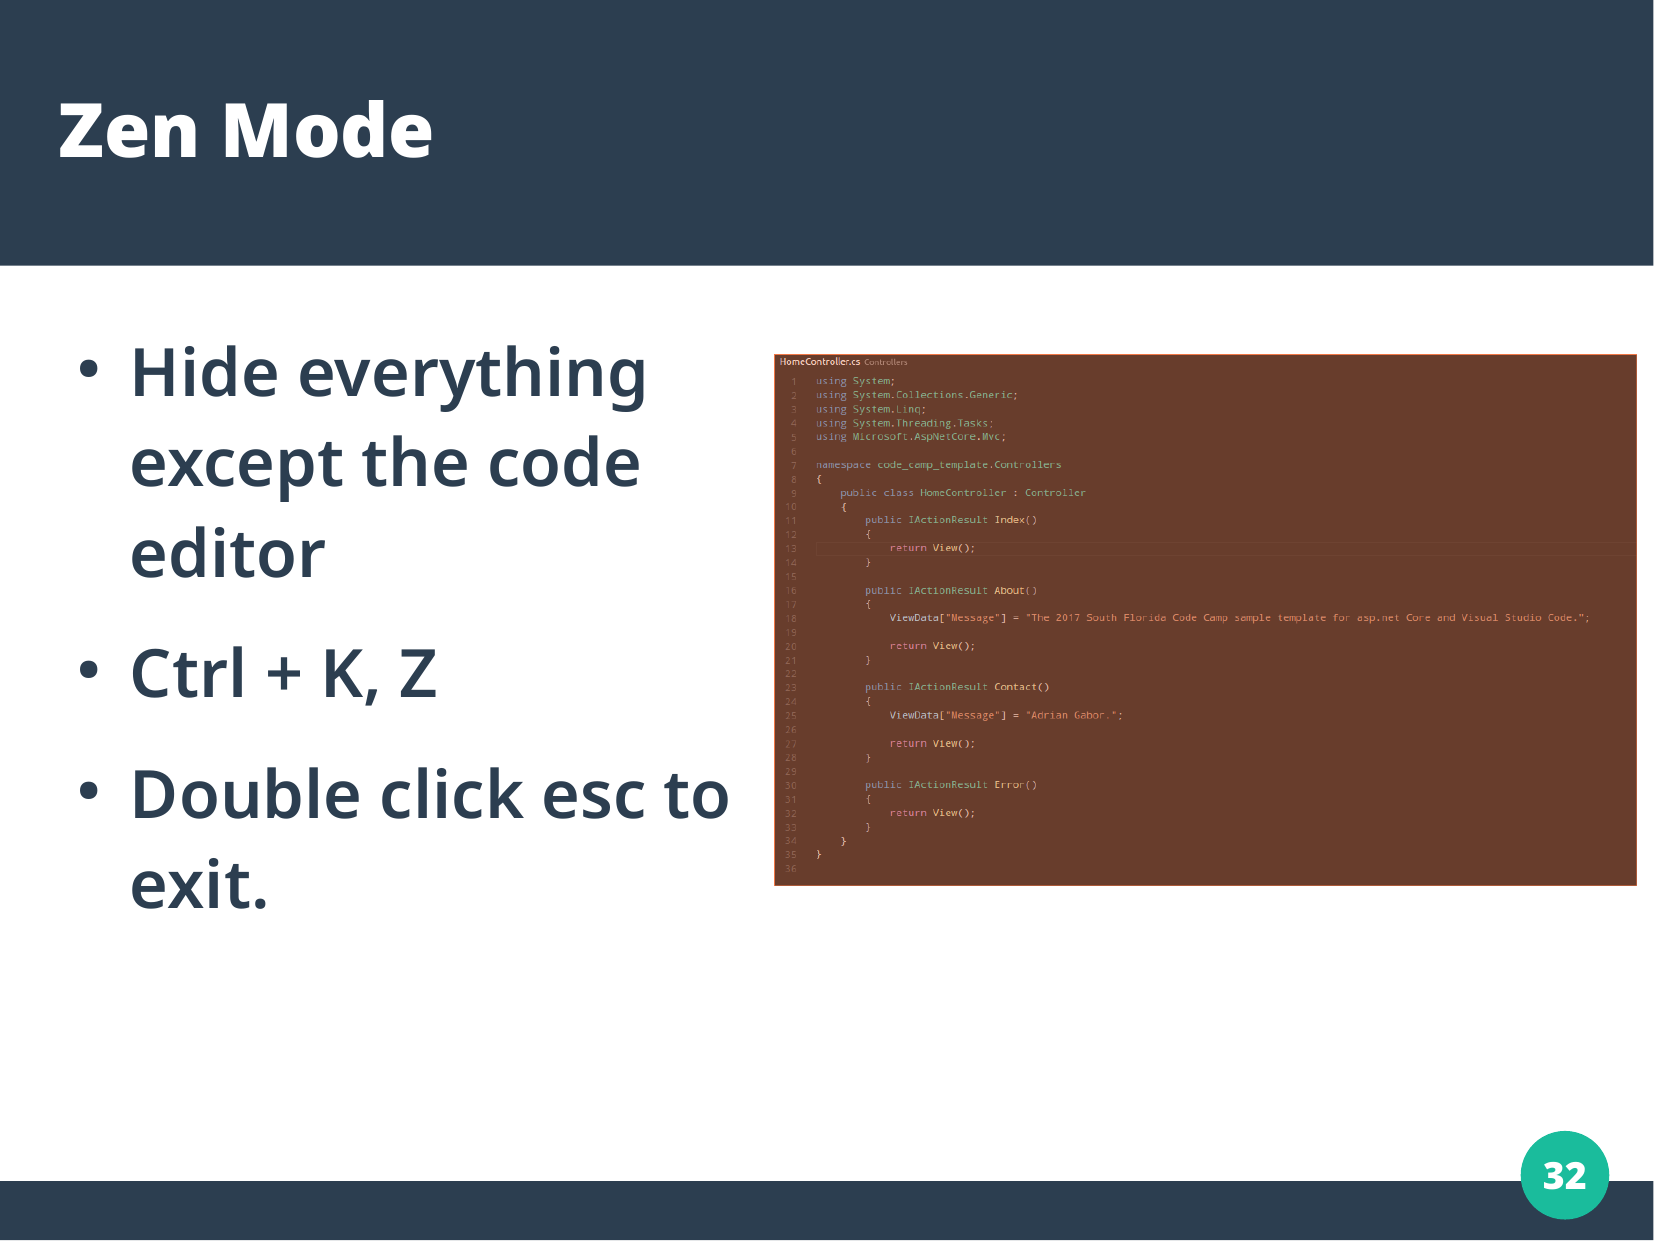

# Zen Mode
Hide everything except the code editor
Ctrl + K, Z
Double click esc to exit.
32